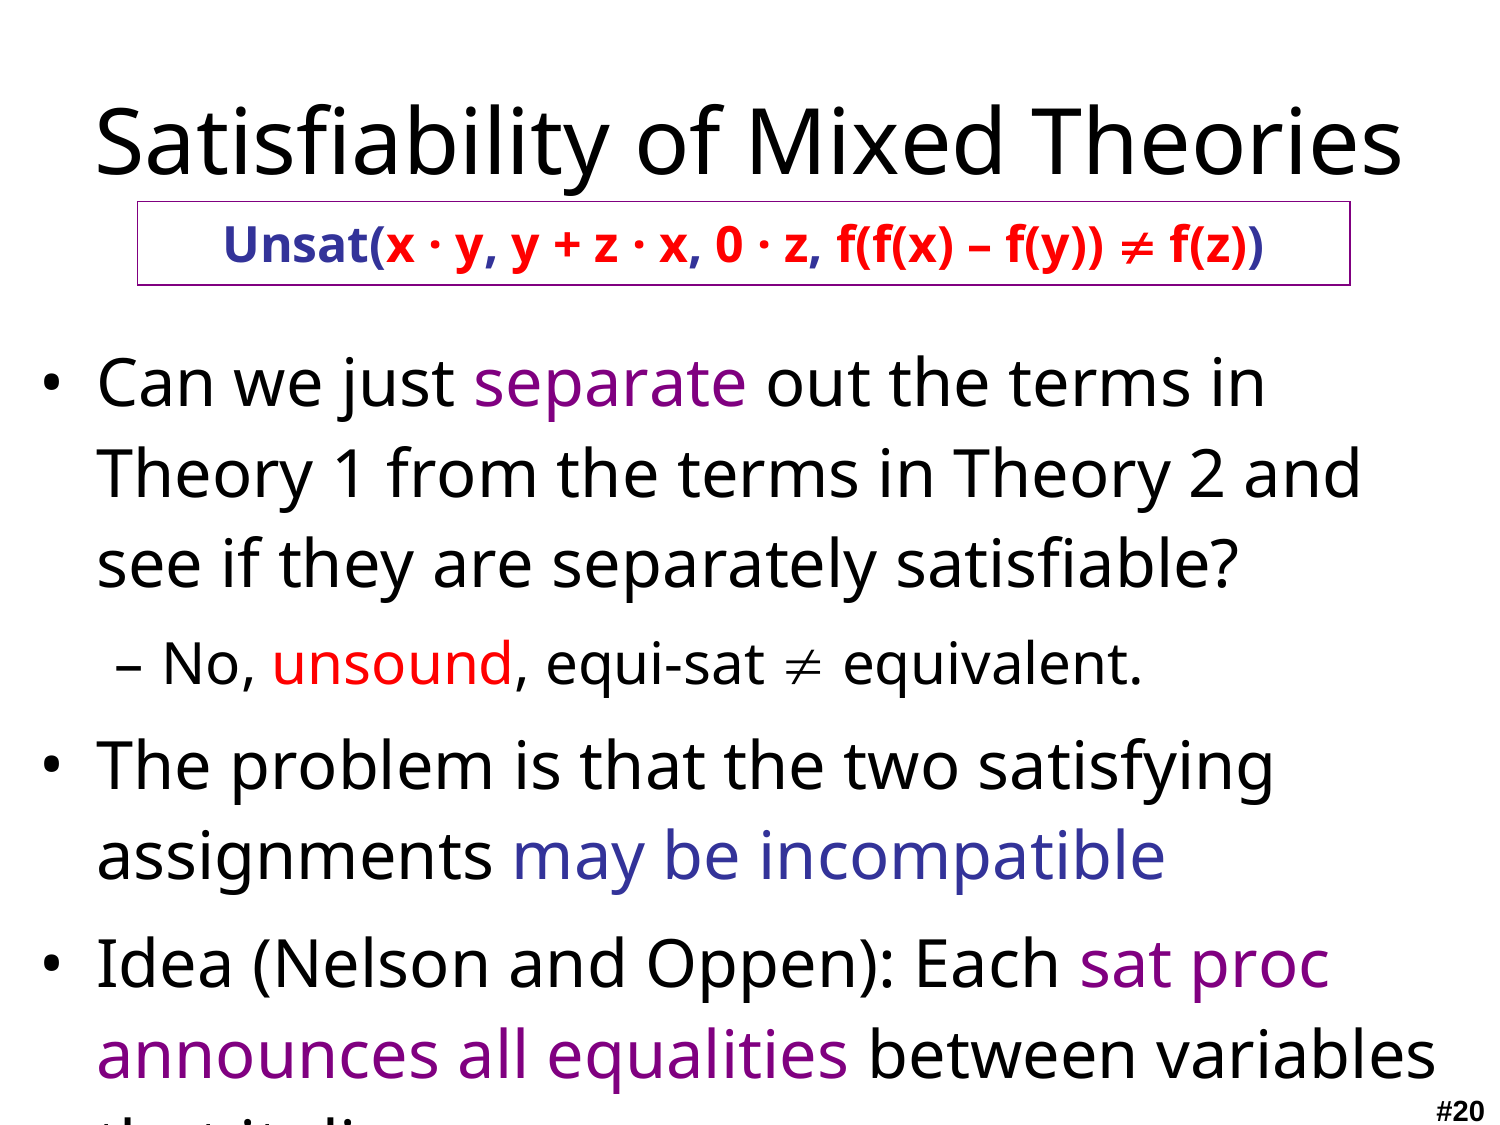

# Satisfiability of Mixed Theories
Unsat(x · y, y + z · x, 0 · z, f(f(x) – f(y))  f(z))
Can we just separate out the terms in Theory 1 from the terms in Theory 2 and see if they are separately satisfiable?
No, unsound, equi-sat  equivalent.
The problem is that the two satisfying assignments may be incompatible
Idea (Nelson and Oppen): Each sat proc announces all equalities between variables that it discovers
20